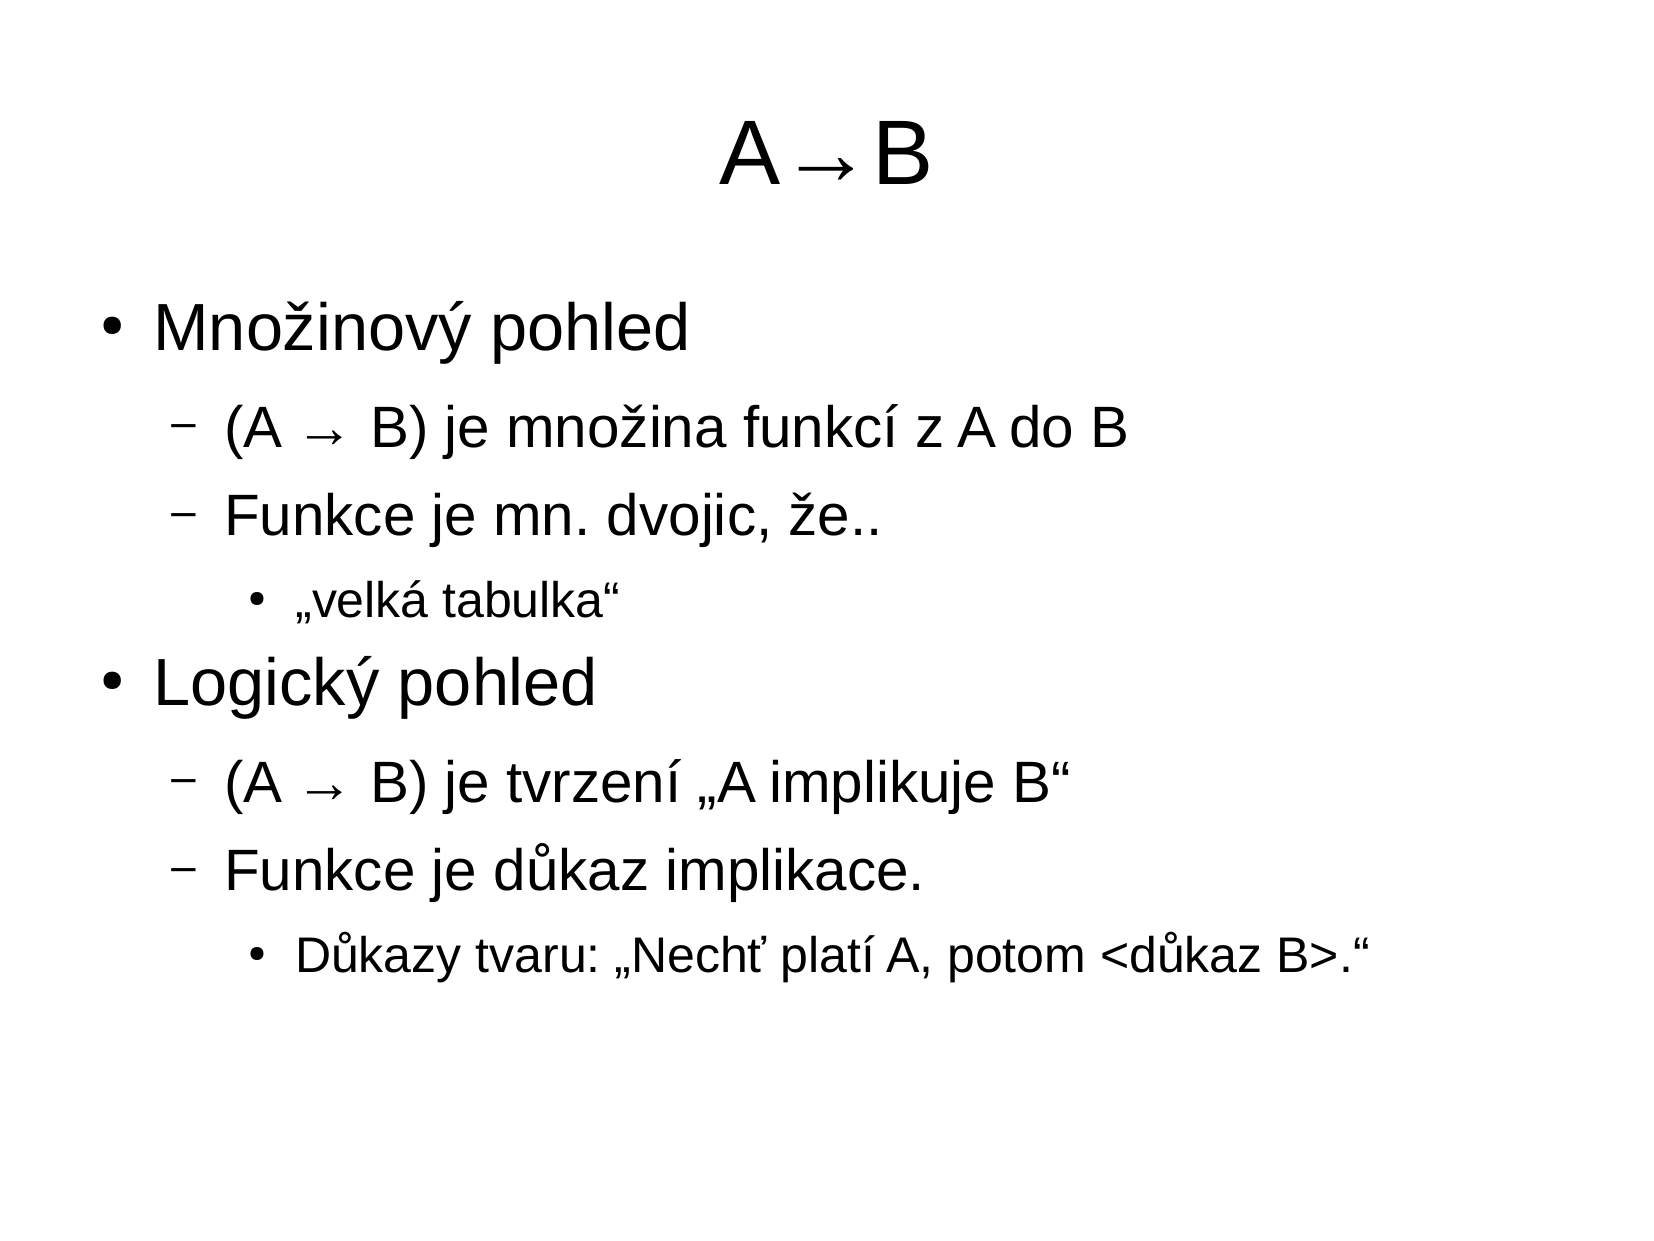

# A→B
Množinový pohled
(A → B) je množina funkcí z A do B
Funkce je mn. dvojic, že..
„velká tabulka“
Logický pohled
(A → B) je tvrzení „A implikuje B“
Funkce je důkaz implikace.
Důkazy tvaru: „Nechť platí A, potom <důkaz B>.“